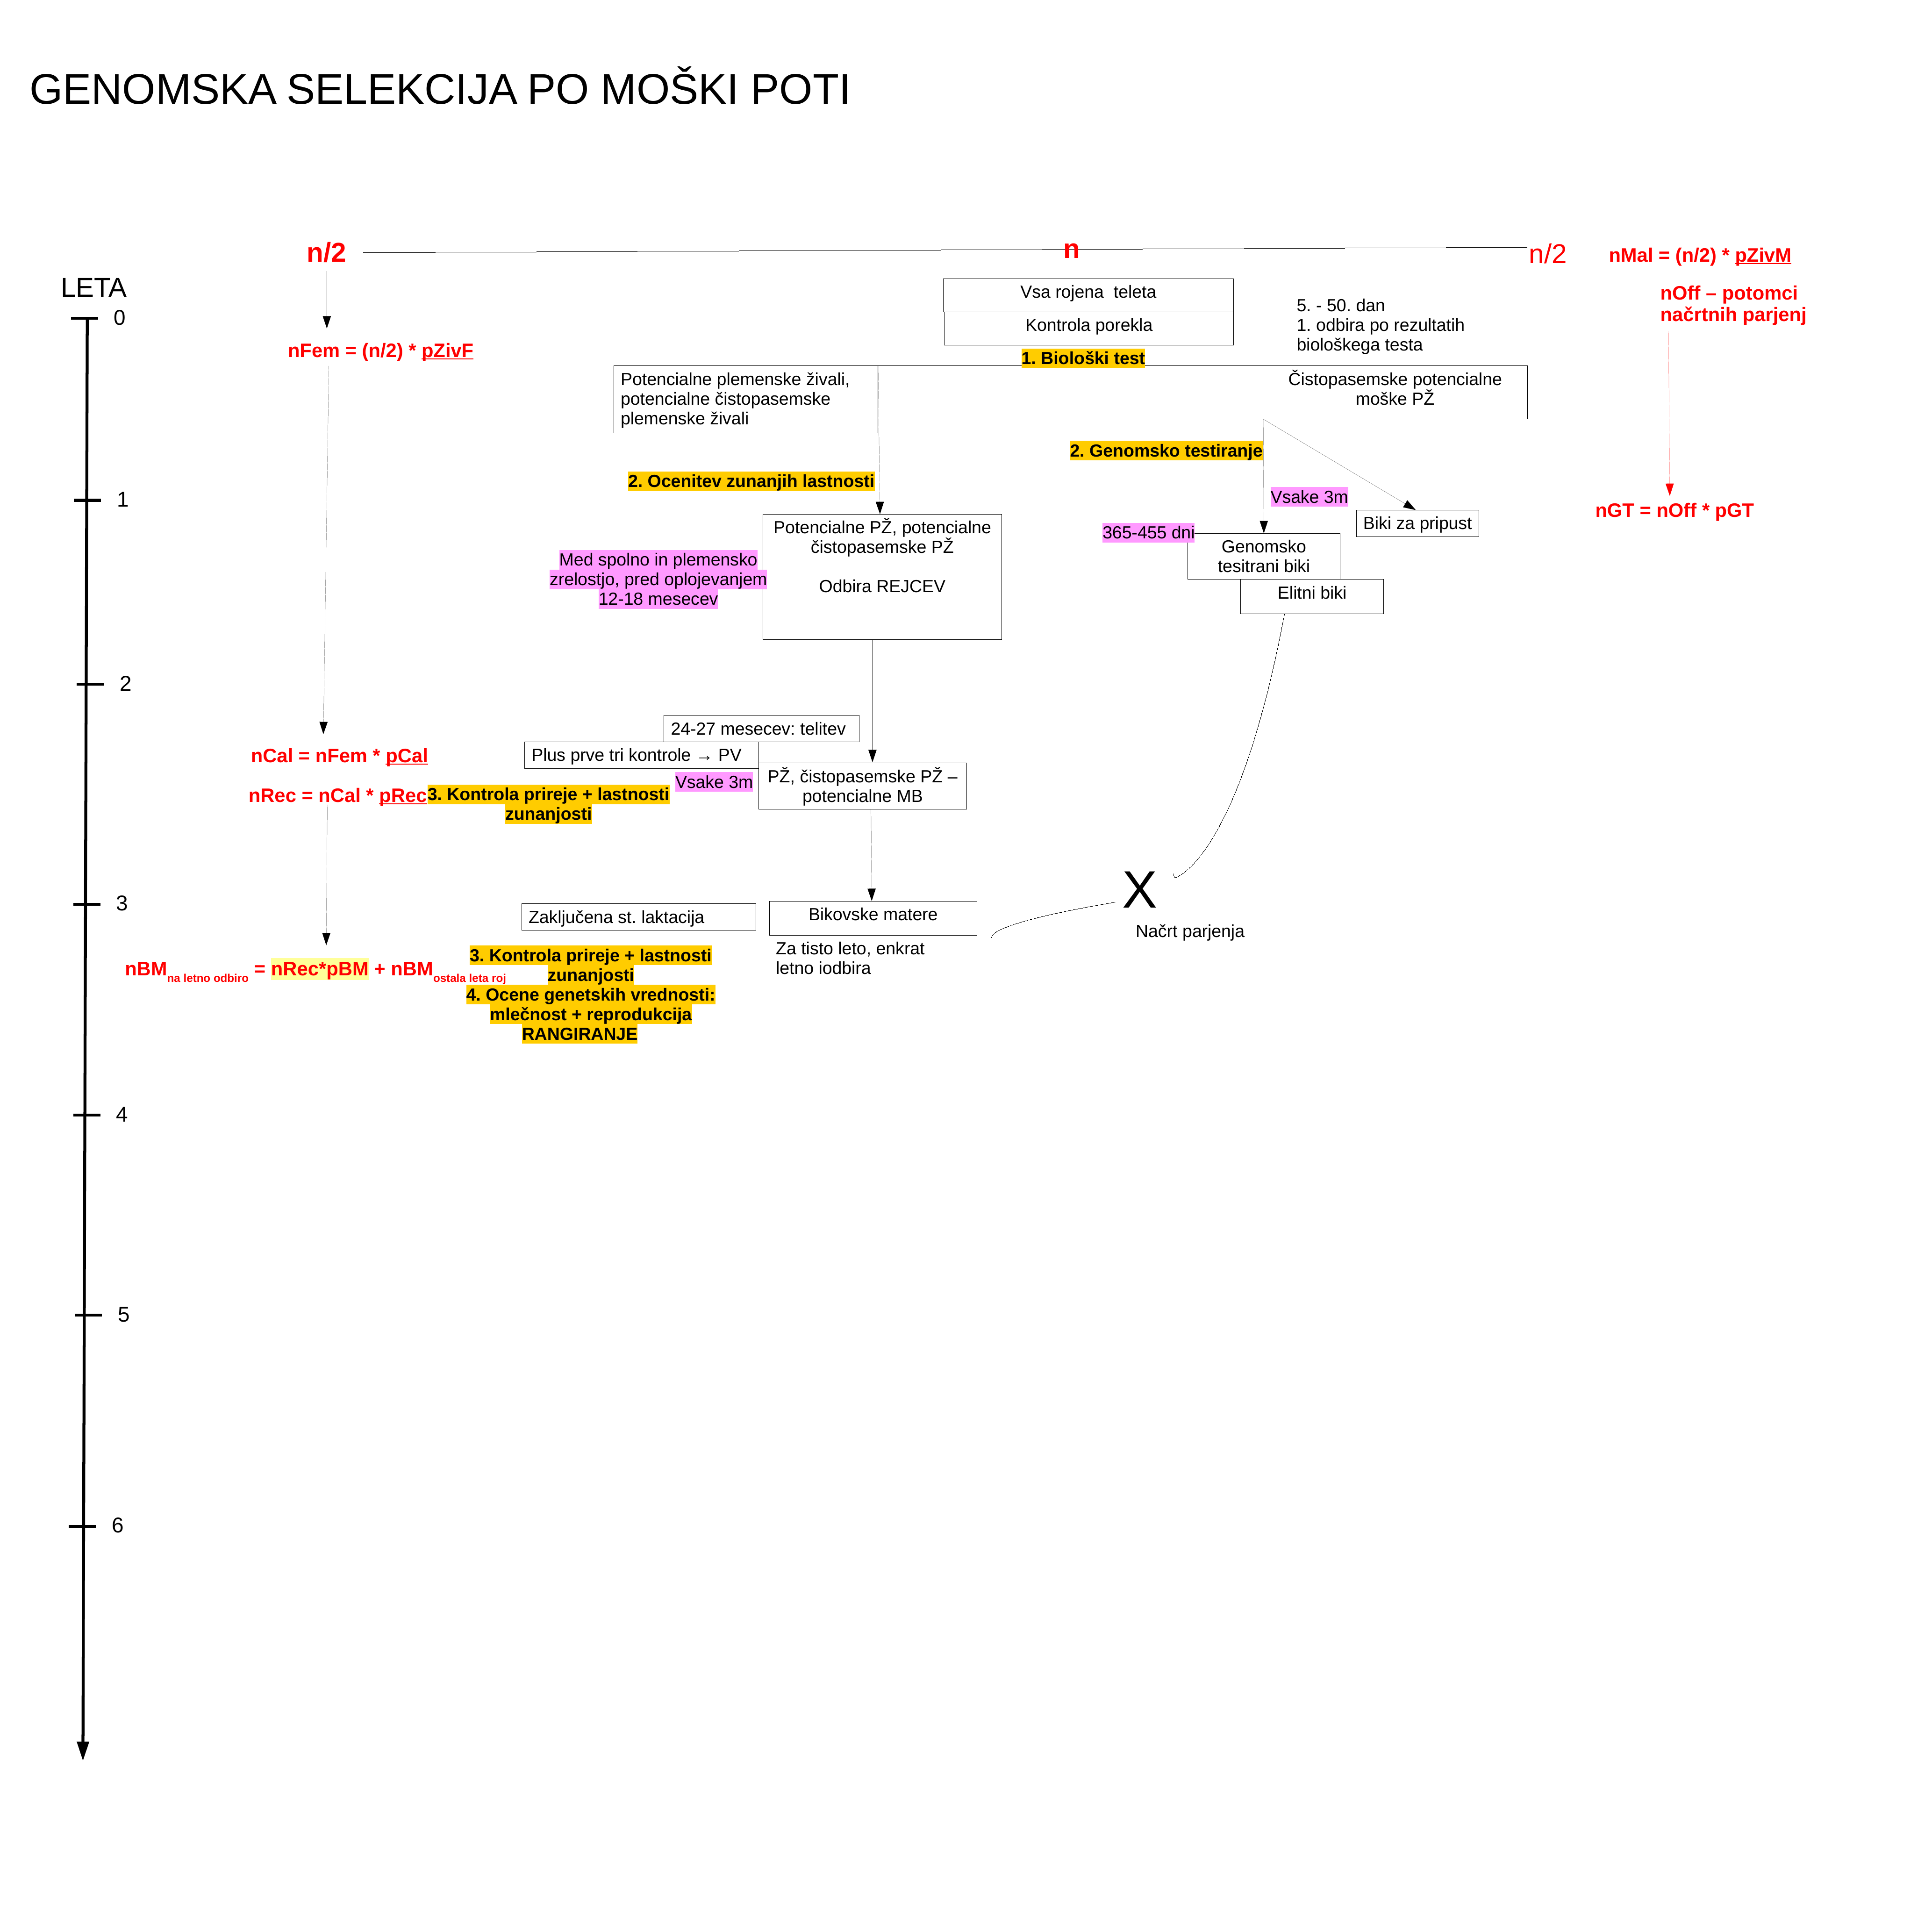

GENOMSKA SELEKCIJA PO MOŠKI POTI
n
n/2
n/2
nMal = (n/2) * pZivM
LETA
nOff – potomci načrtnih parjenj
Vsa rojena teleta
5. - 50. dan
1. odbira po rezultatih biološkega testa
0
Kontrola porekla
nFem = (n/2) * pZivF
1. Biološki test
Potencialne plemenske živali, potencialne čistopasemske plemenske živali
Čistopasemske potencialne moške PŽ
2. Genomsko testiranje
2. Ocenitev zunanjih lastnosti
Vsake 3m
1
nGT = nOff * pGT
Biki za pripust
Potencialne PŽ, potencialne čistopasemske PŽ
Odbira REJCEV
365-455 dni
Genomsko tesitrani biki
Med spolno in plemensko zrelostjo, pred oplojevanjem
12-18 mesecev
Elitni biki
2
24-27 mesecev: telitev
nCal = nFem * pCal
Plus prve tri kontrole → PV
PŽ, čistopasemske PŽ – potencialne MB
Vsake 3m
nRec = nCal * pRec
3. Kontrola prireje + lastnosti zunanjosti
X
3
Bikovske matere
Zaključena st. laktacija
Načrt parjenja
Za tisto leto, enkrat letno iodbira
3. Kontrola prireje + lastnosti zunanjosti
4. Ocene genetskih vrednosti: mlečnost + reprodukcija
RANGIRANJE
nBMna letno odbiro = nRec*pBM + nBMostala leta roj
4
5
6